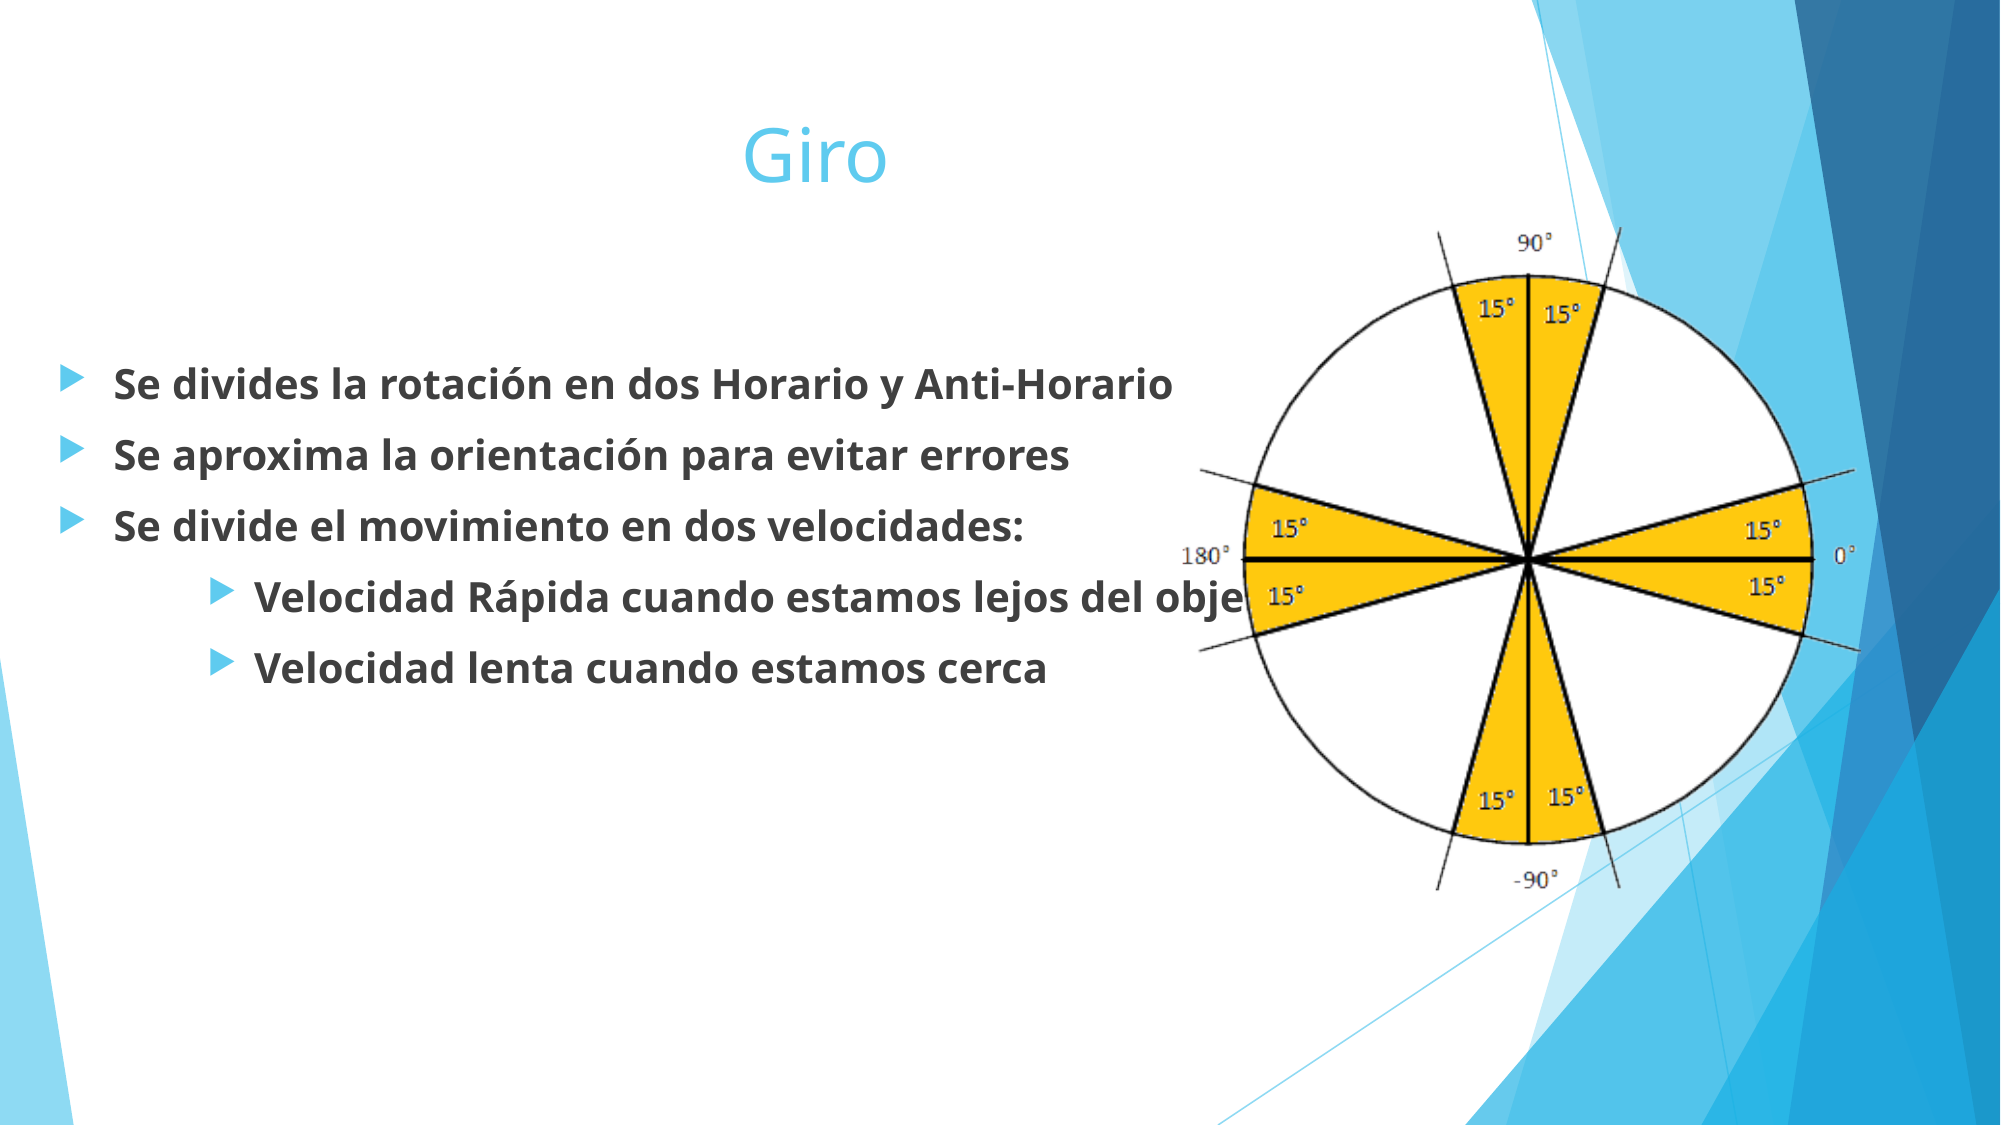

# Giro
Se divides la rotación en dos Horario y Anti-Horario
Se aproxima la orientación para evitar errores
Se divide el movimiento en dos velocidades:
Velocidad Rápida cuando estamos lejos del objetivo
Velocidad lenta cuando estamos cerca